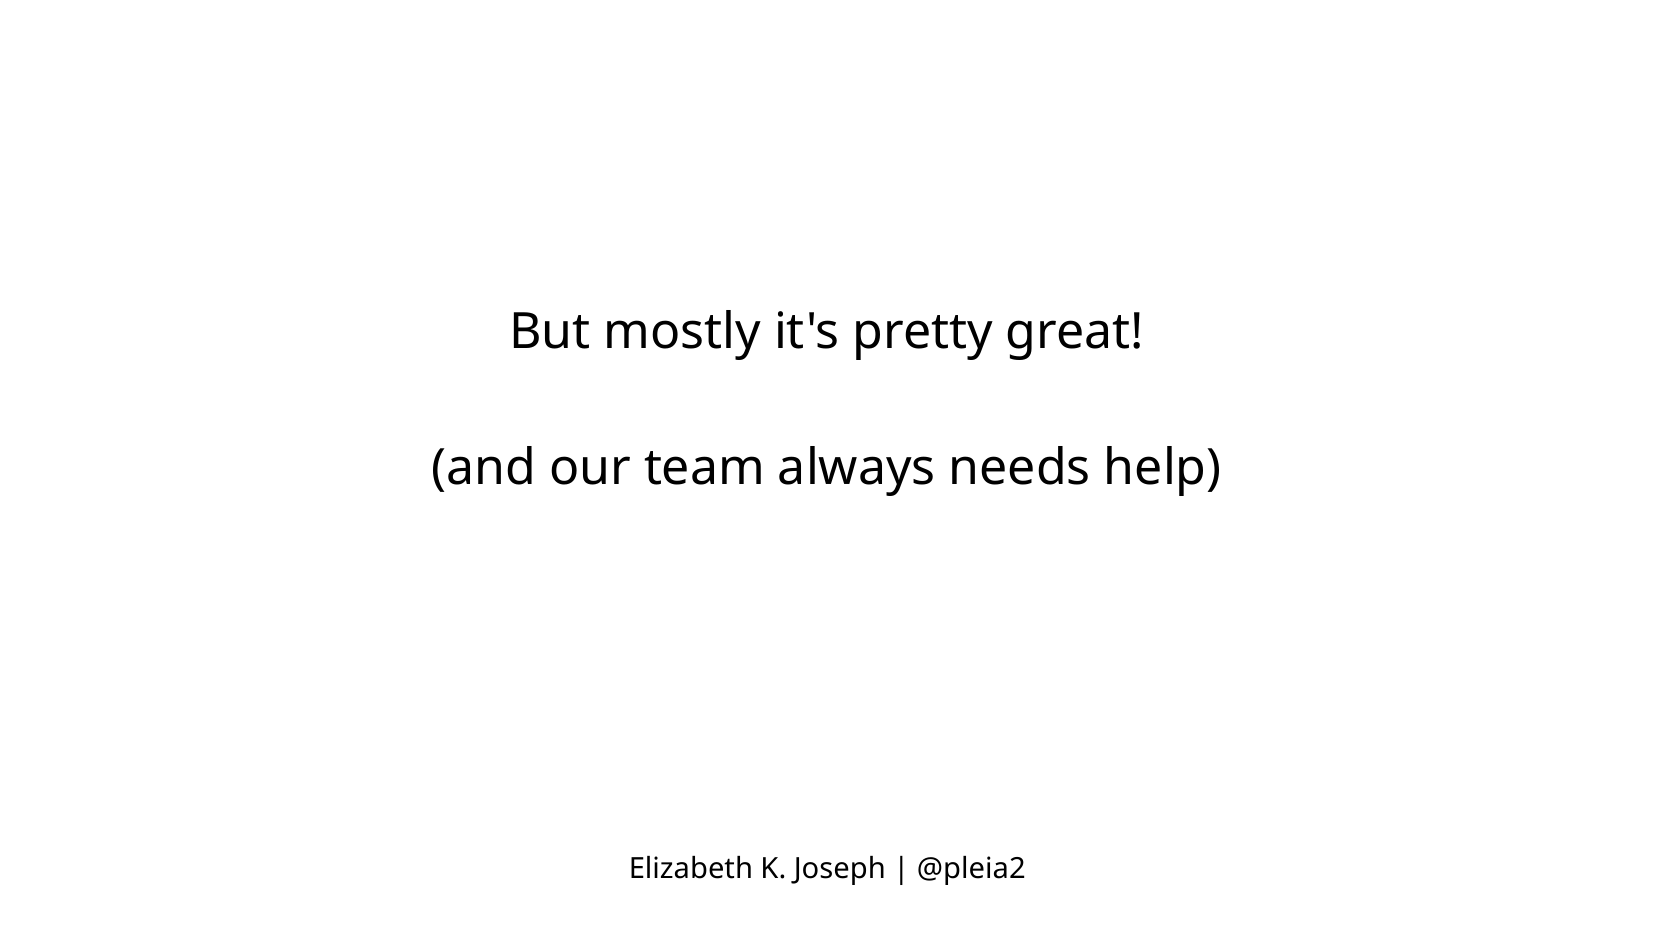

# But mostly it's pretty great!
(and our team always needs help)
Elizabeth K. Joseph | @pleia2